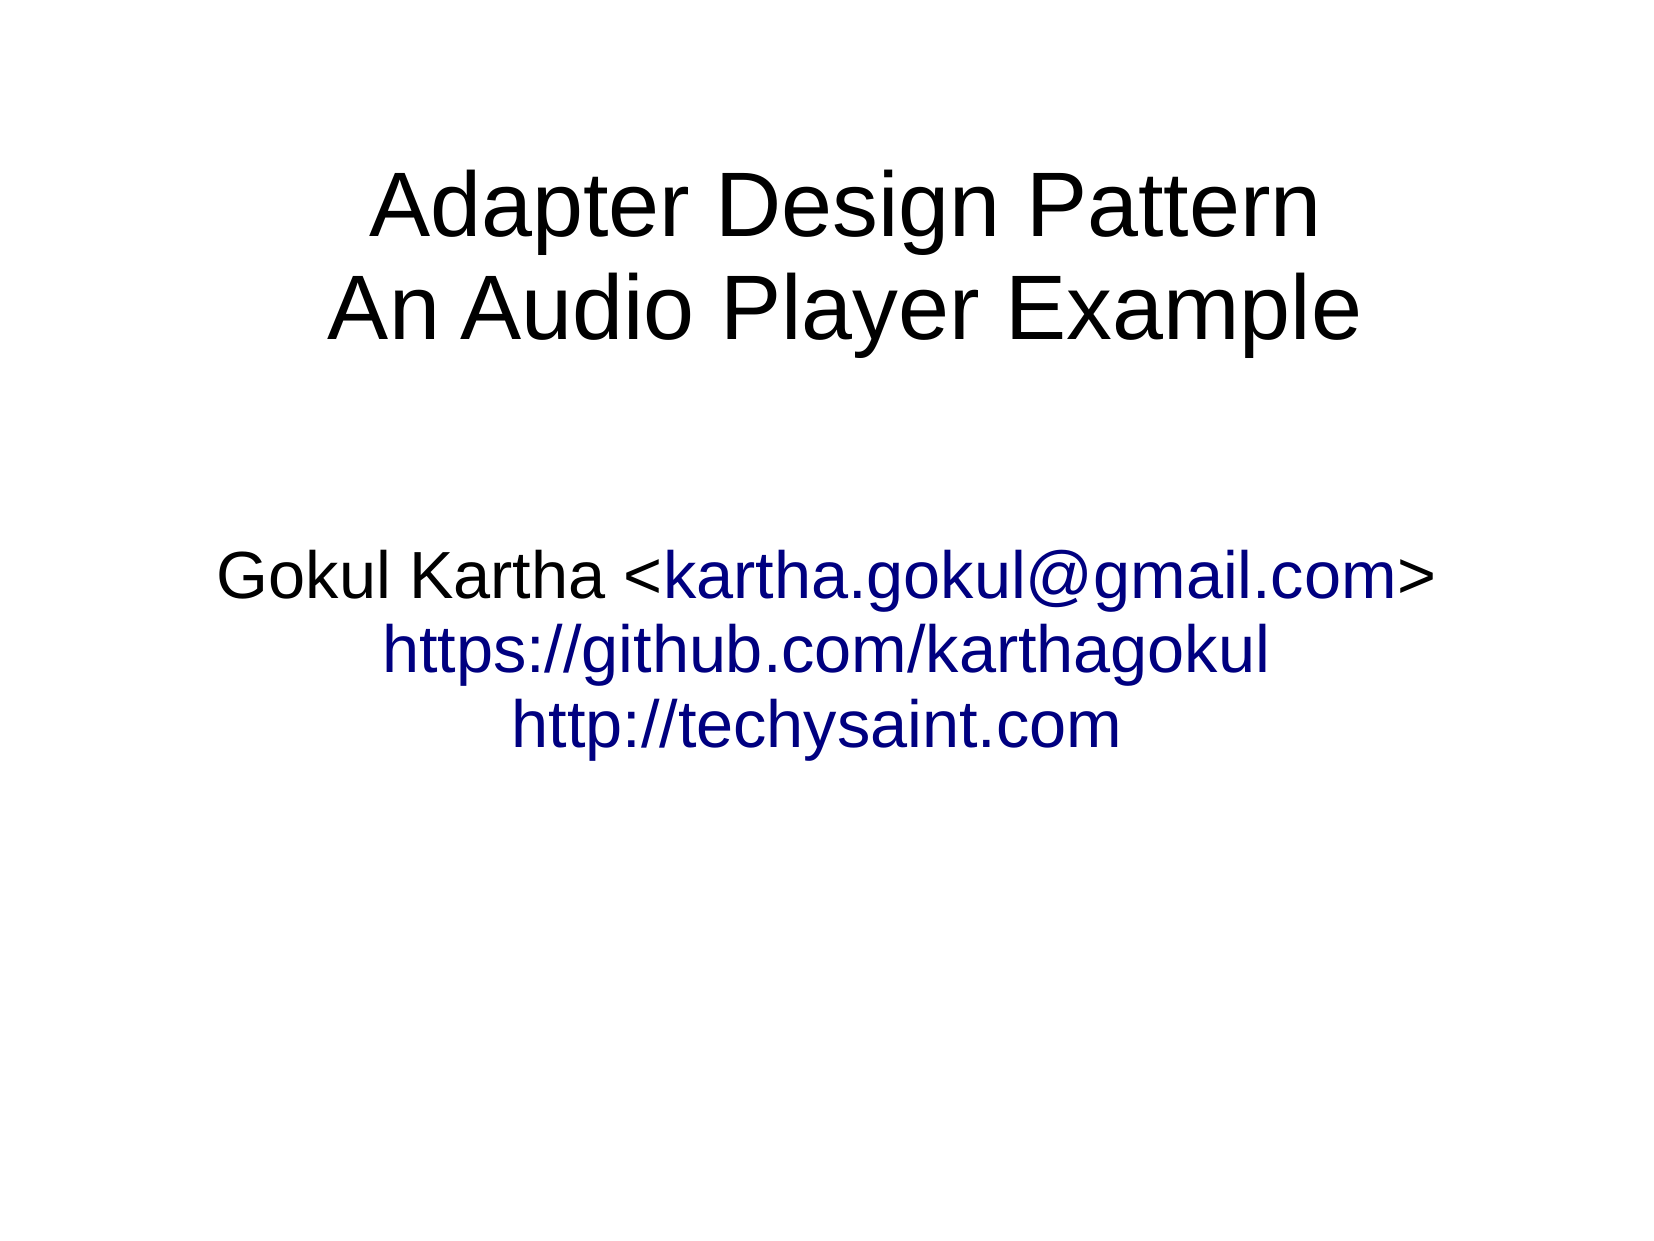

# Adapter Design Pattern An Audio Player Example
Gokul Kartha <kartha.gokul@gmail.com>
https://github.com/karthagokul
http://techysaint.com